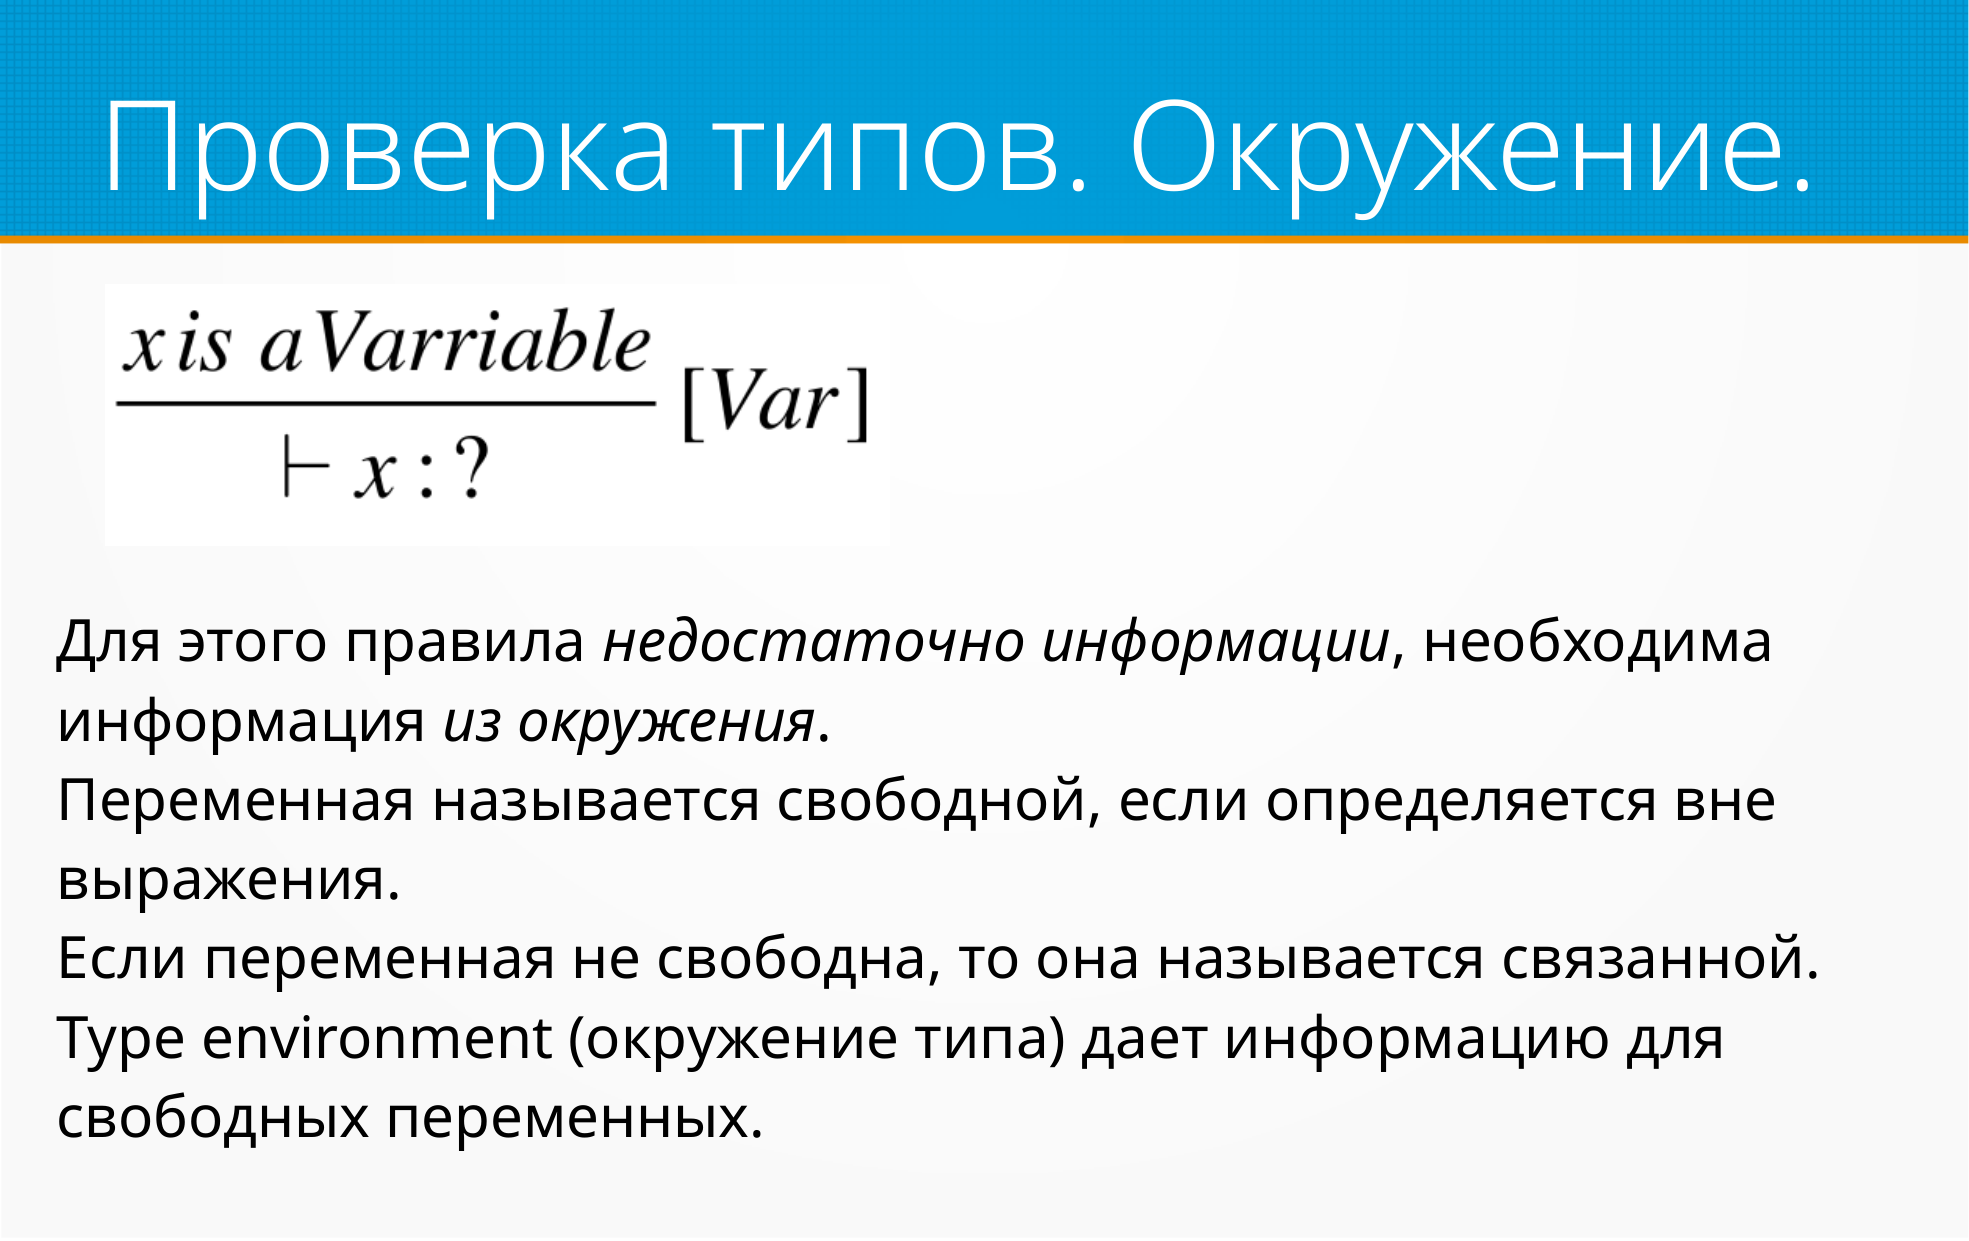

# Проверка типов. Окружение.
Для этого правила недостаточно информации, необходима информация из окружения.
Переменная называется свободной, если определяется вне выражения.
Если переменная не свободна, то она называется связанной.
Type environment (окружение типа) дает информацию для свободных переменных.